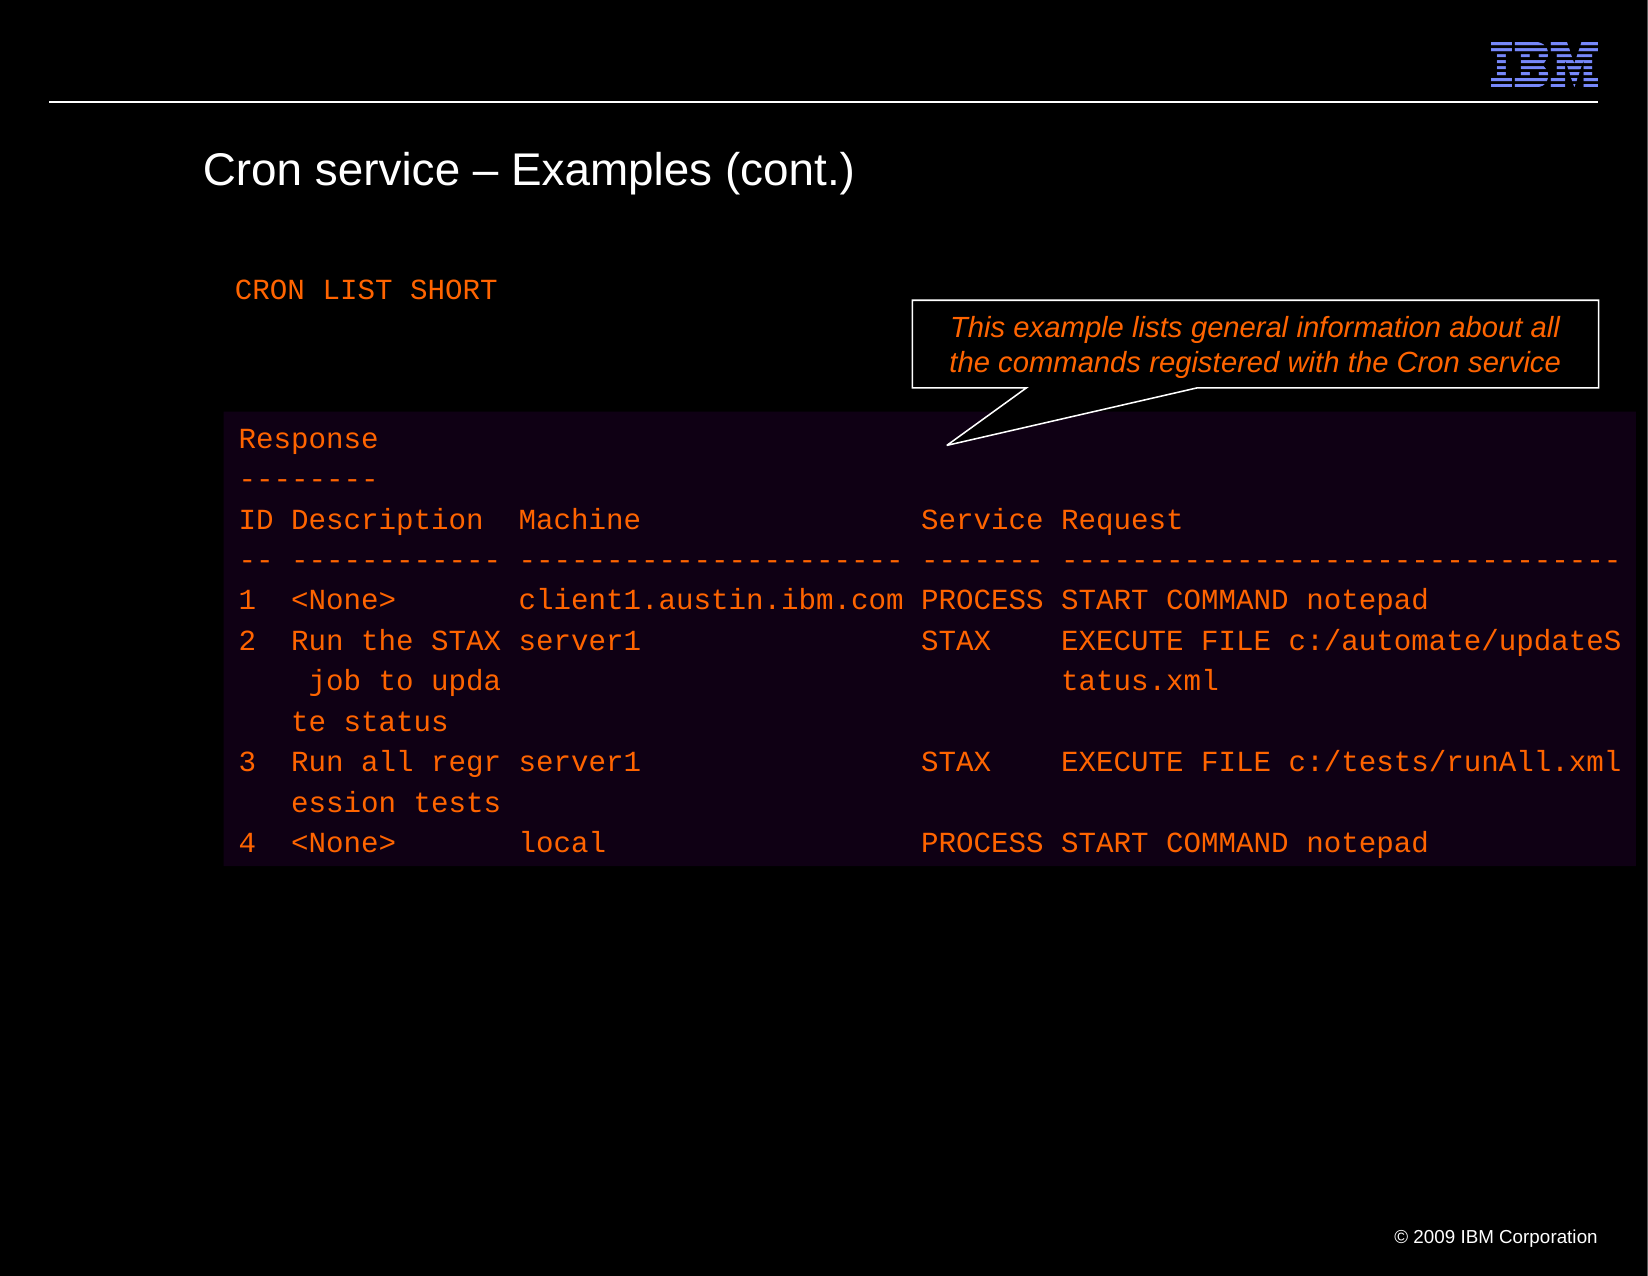

# Cron service – Examples (cont.)
CRON LIST SHORT
This example lists general information about all the commands registered with the Cron service
Response
--------
ID Description Machine Service Request
-- ------------ ---------------------- ------- --------------------------------
1 <None> client1.austin.ibm.com PROCESS START COMMAND notepad
2 Run the STAX server1 STAX EXECUTE FILE c:/automate/updateS
 job to upda tatus.xml
 te status
3 Run all regr server1 STAX EXECUTE FILE c:/tests/runAll.xml
 ession tests
4 <None> local PROCESS START COMMAND notepad